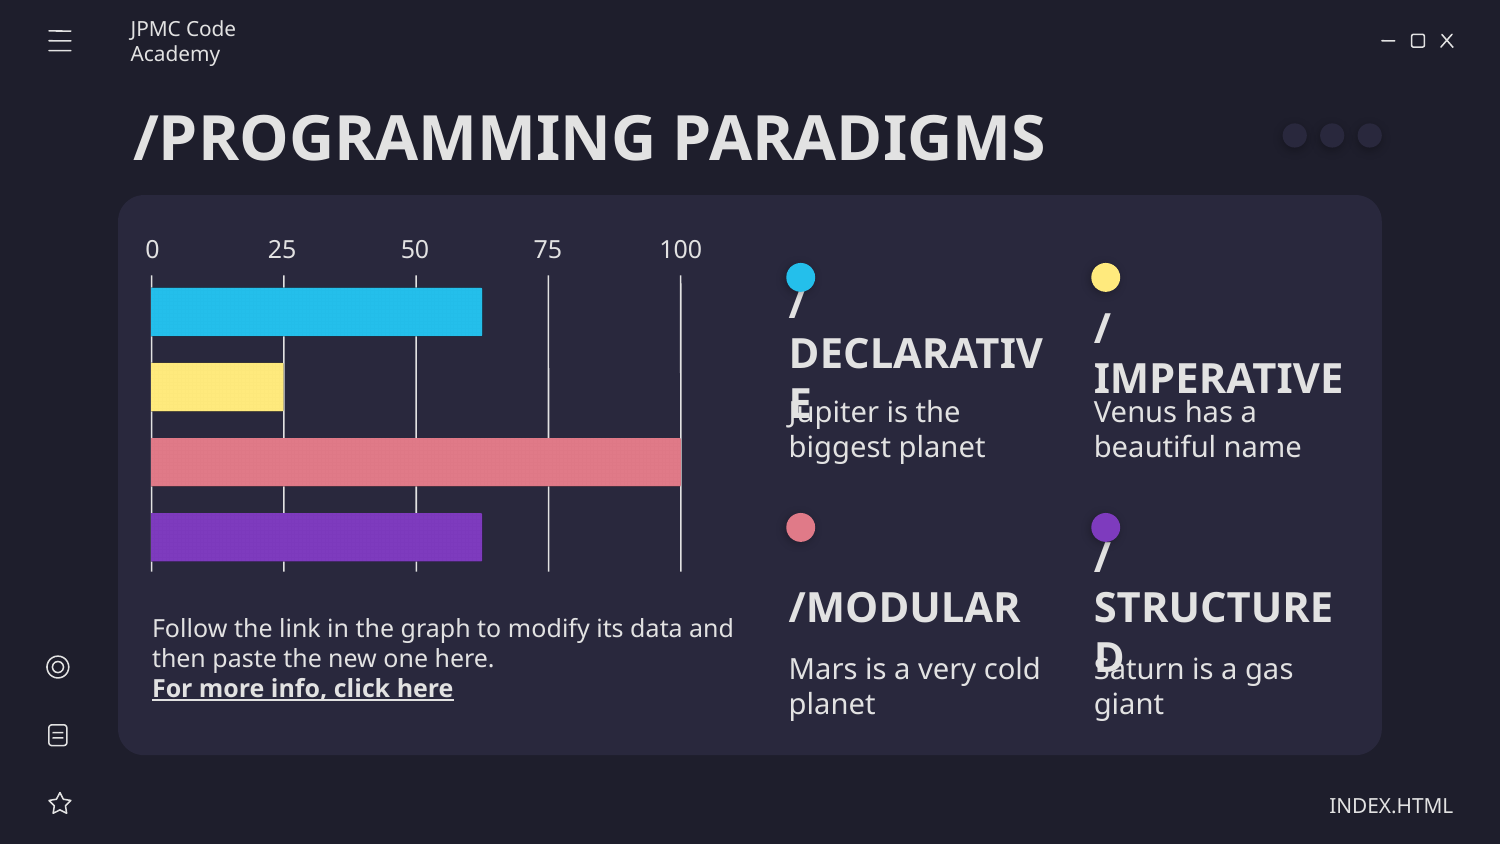

# JPMC Code Academy
/PROGRAMMING PARADIGMS
0
25
50
75
100
/DECLARATIVE
/IMPERATIVE
Jupiter is the biggest planet
Venus has a beautiful name
/MODULAR
/STRUCTURED
Follow the link in the graph to modify its data and then paste the new one here. For more info, click here
Mars is a very cold planet
Saturn is a gas giant
INDEX.HTML